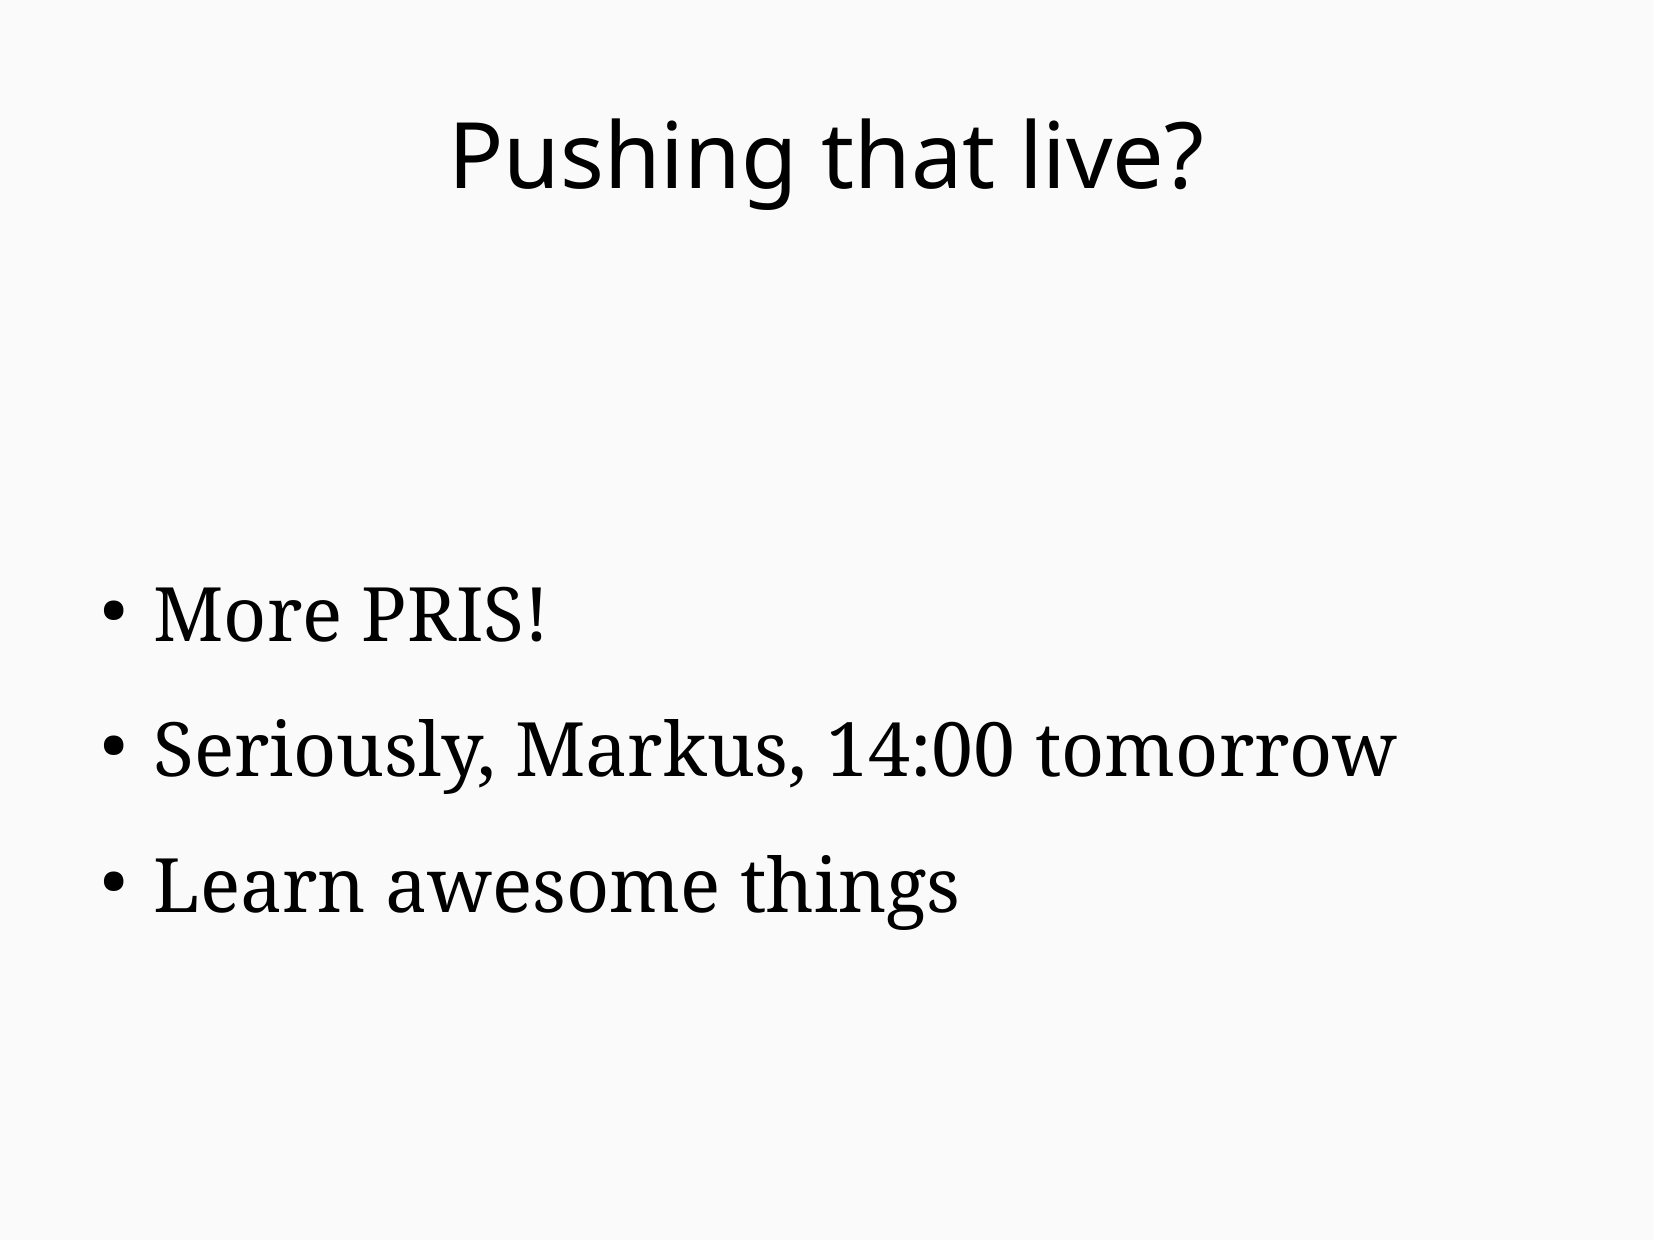

# Pushing that live?
More PRIS!
Seriously, Markus, 14:00 tomorrow
Learn awesome things